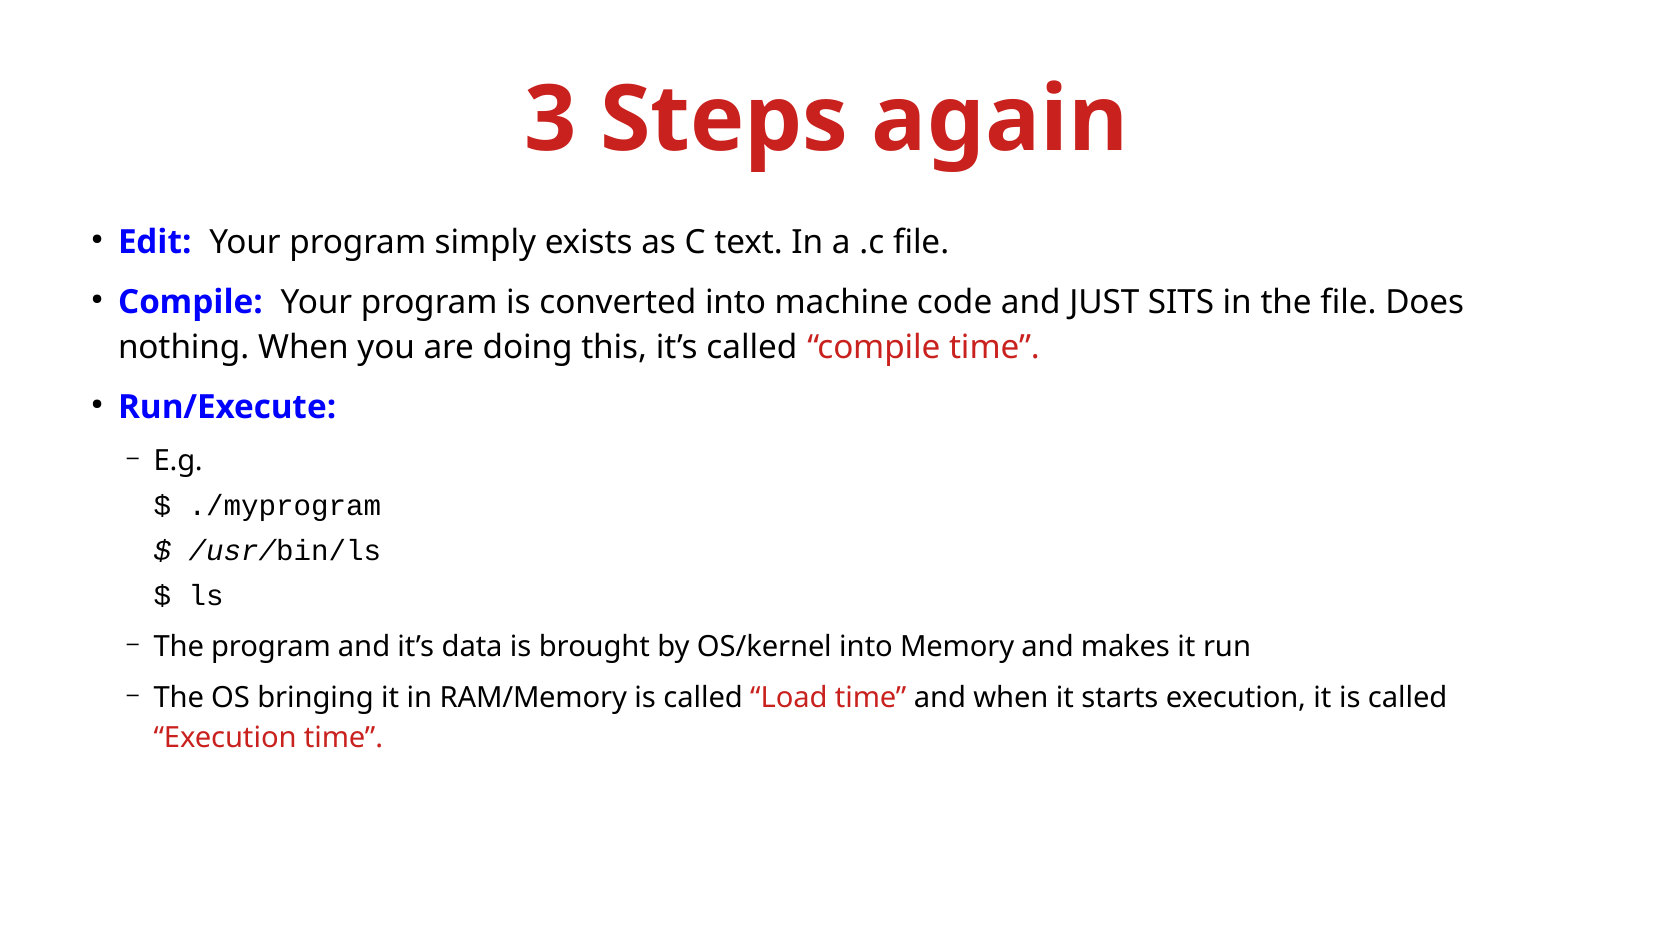

# 3 Steps again
Edit: Your program simply exists as C text. In a .c file.
Compile: Your program is converted into machine code and JUST SITS in the file. Does nothing. When you are doing this, it’s called “compile time”.
Run/Execute:
E.g.
$ ./myprogram
$ /usr/bin/ls
$ ls
The program and it’s data is brought by OS/kernel into Memory and makes it run
The OS bringing it in RAM/Memory is called “Load time” and when it starts execution, it is called “Execution time”.